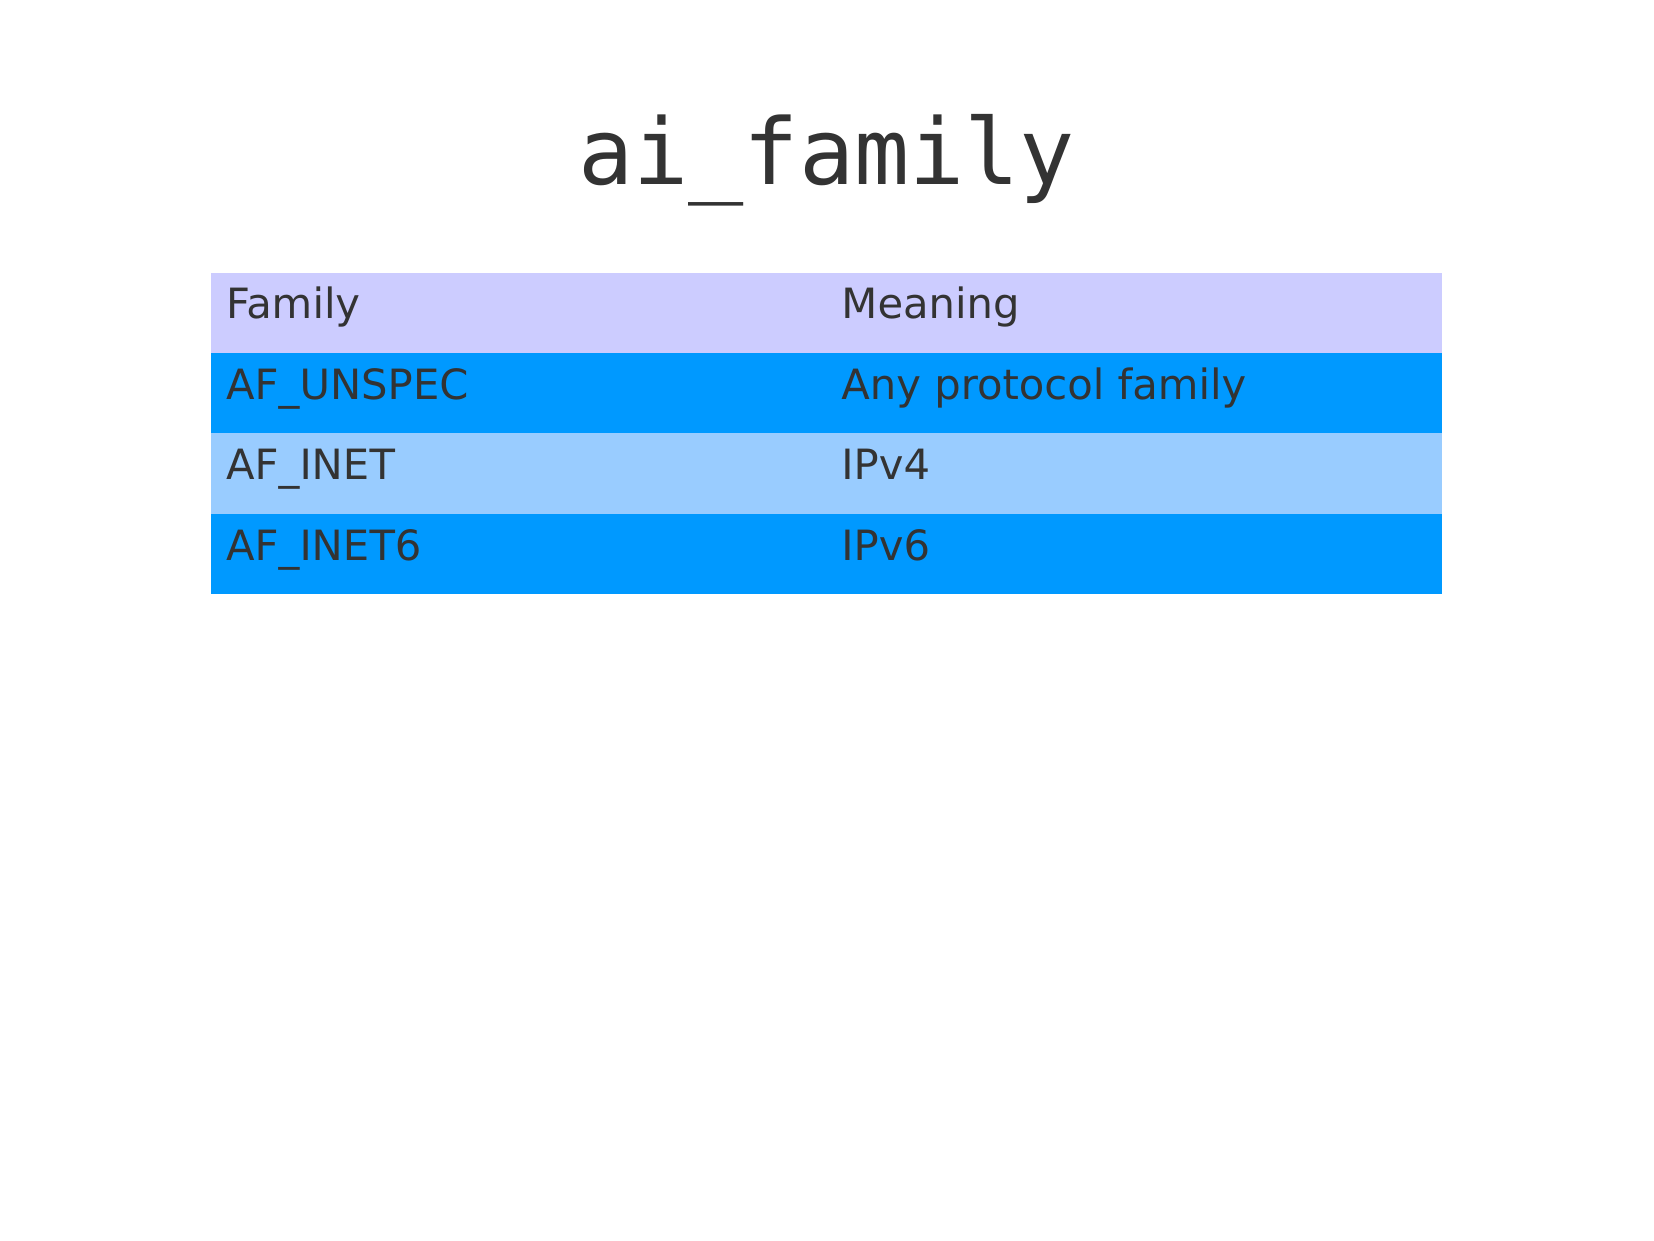

# ai_family
| Family | Meaning |
| --- | --- |
| AF\_UNSPEC | Any protocol family |
| AF\_INET | IPv4 |
| AF\_INET6 | IPv6 |